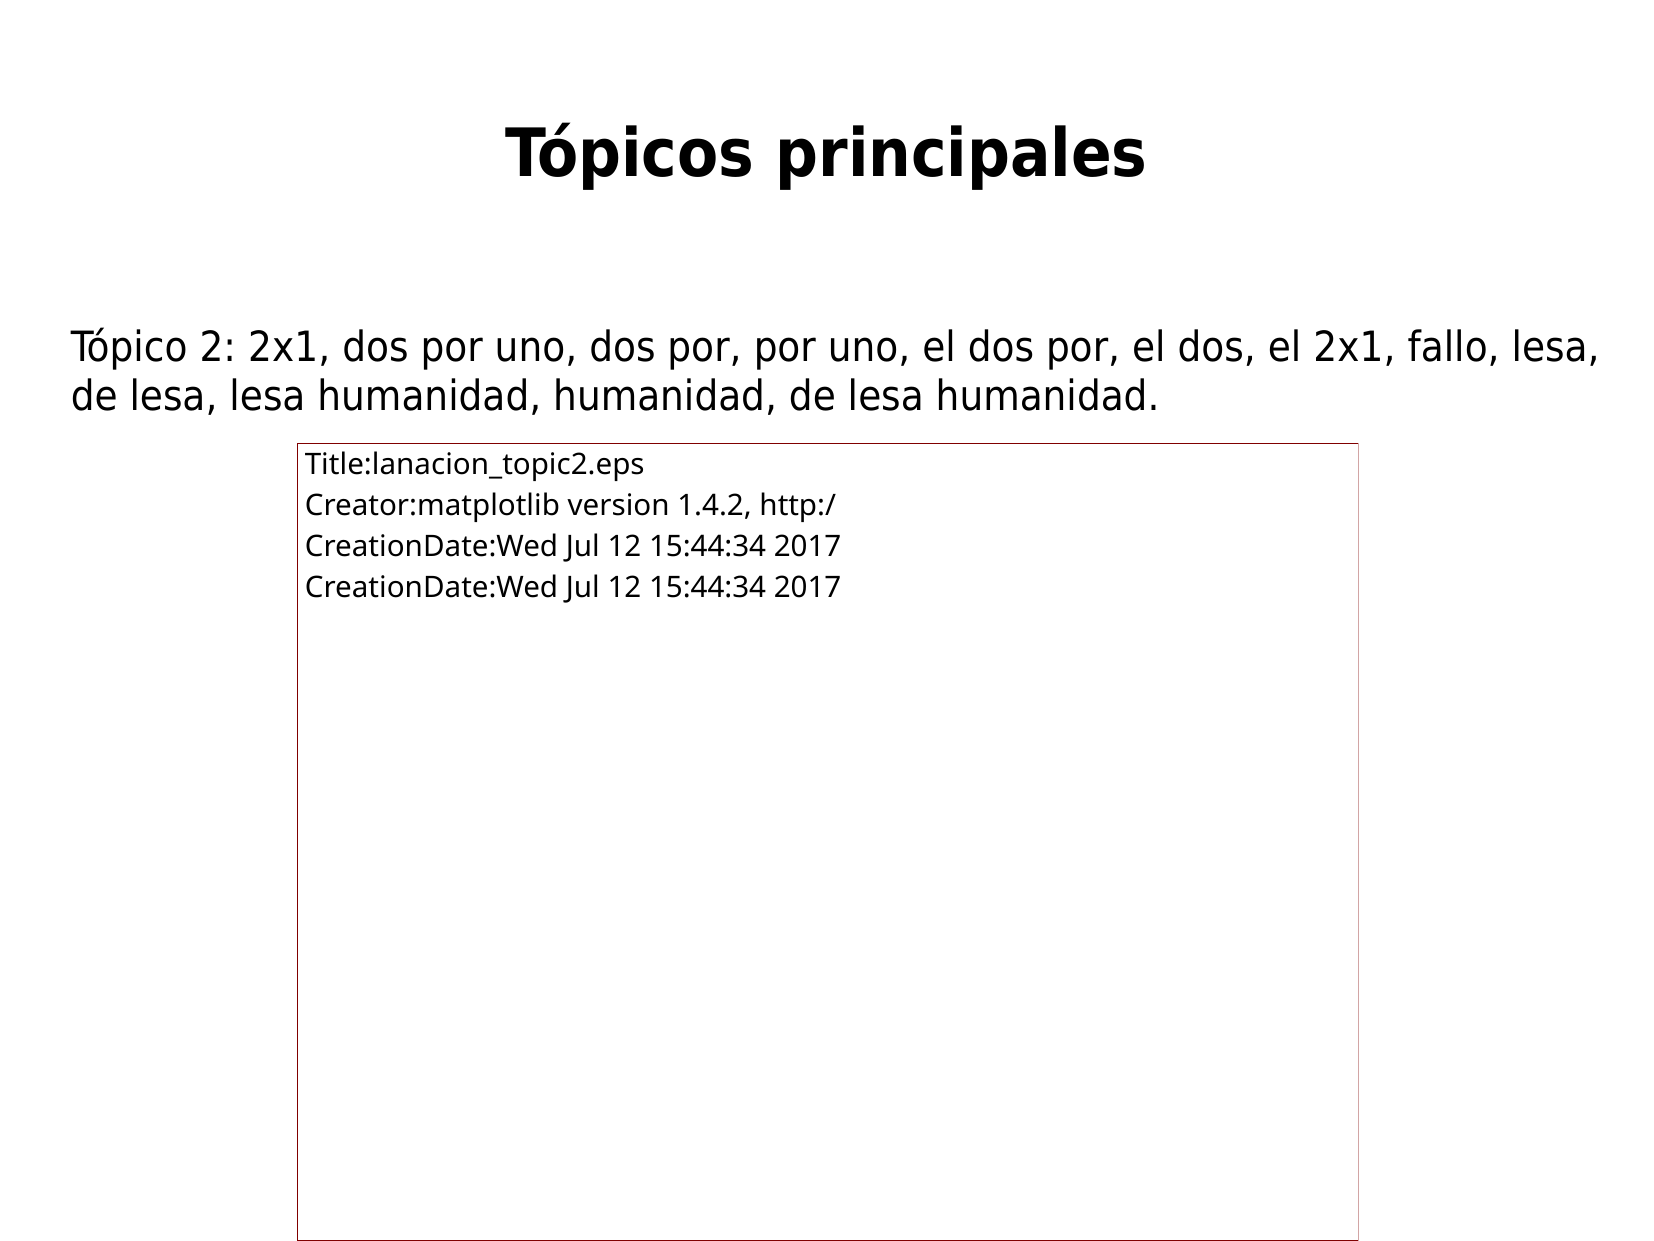

# Tópicos principales
Tópico 2: 2x1, dos por uno, dos por, por uno, el dos por, el dos, el 2x1, fallo, lesa, de lesa, lesa humanidad, humanidad, de lesa humanidad.